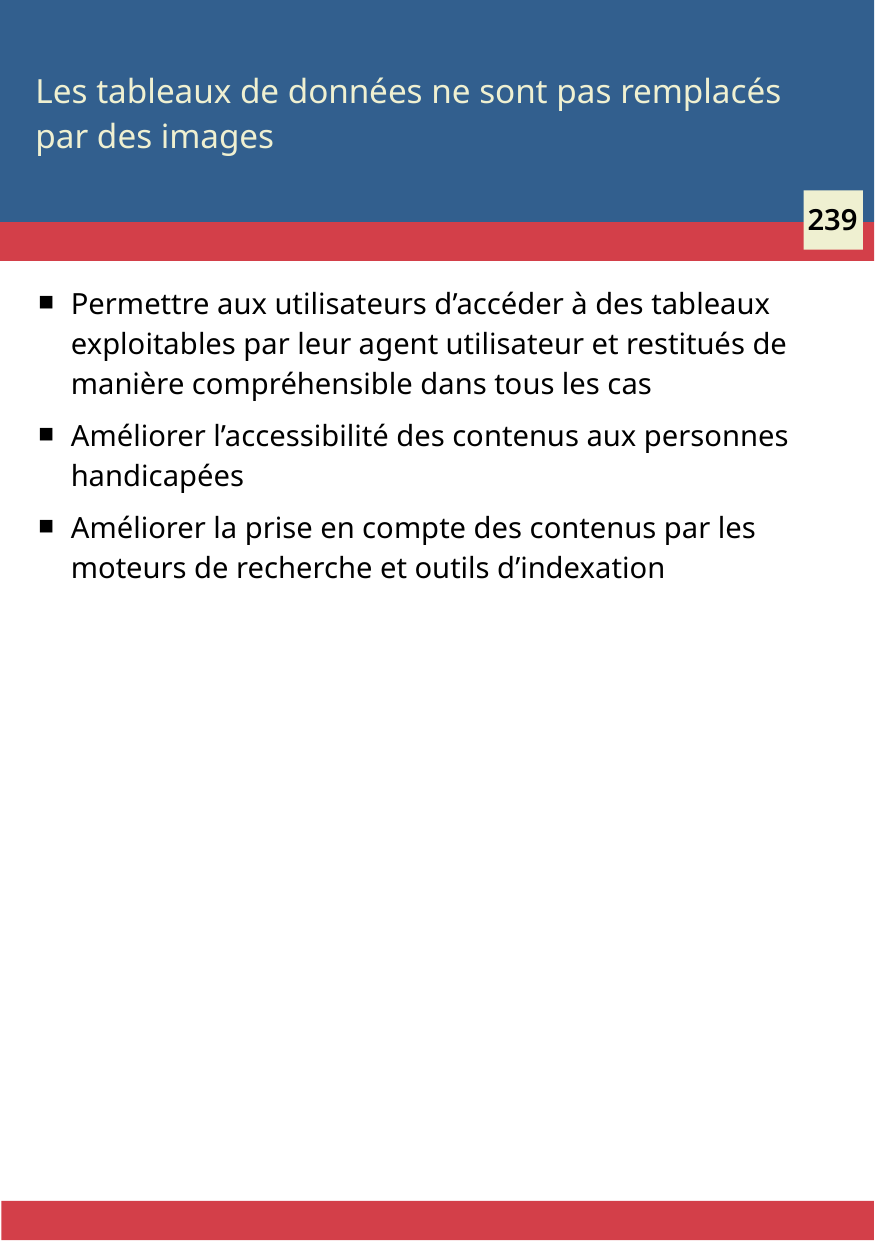

# Les tableaux de données ne sont pas remplacés par des images
239
Permettre aux utilisateurs d’accéder à des tableaux exploitables par leur agent utilisateur et restitués de manière compréhensible dans tous les cas
Améliorer l’accessibilité des contenus aux personnes handicapées
Améliorer la prise en compte des contenus par les moteurs de recherche et outils d’indexation